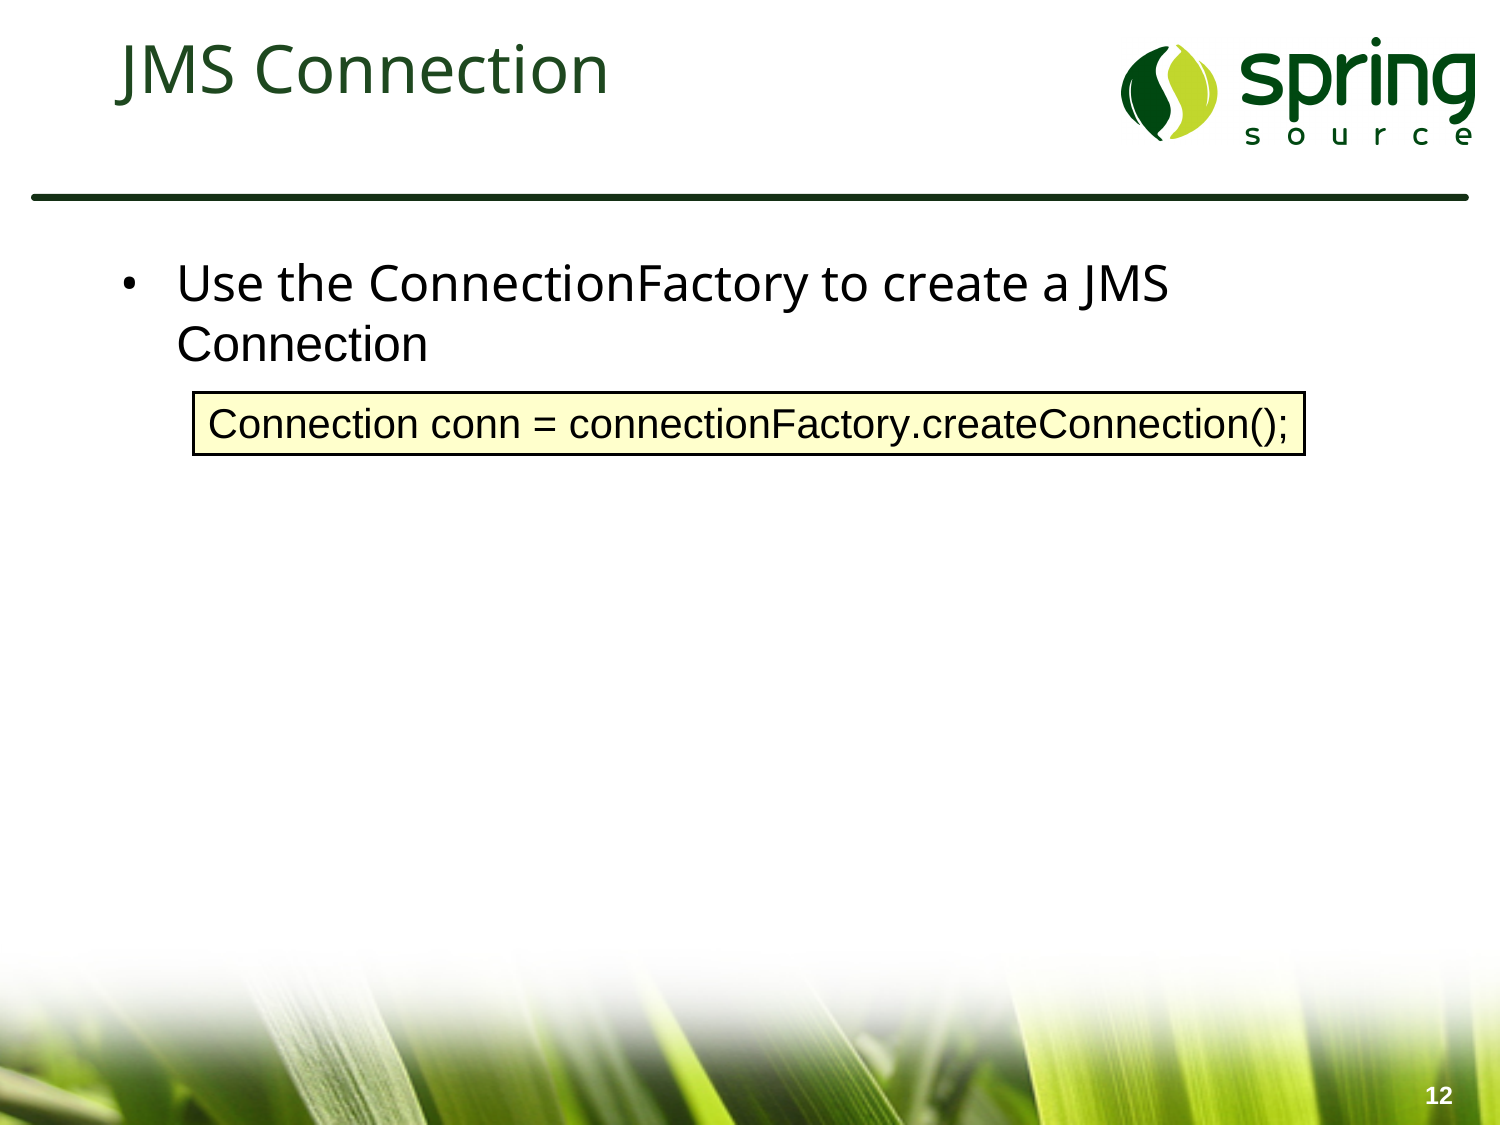

JMS Connection
# Use the ConnectionFactory to create a JMS Connection
Connection conn = connectionFactory.createConnection();